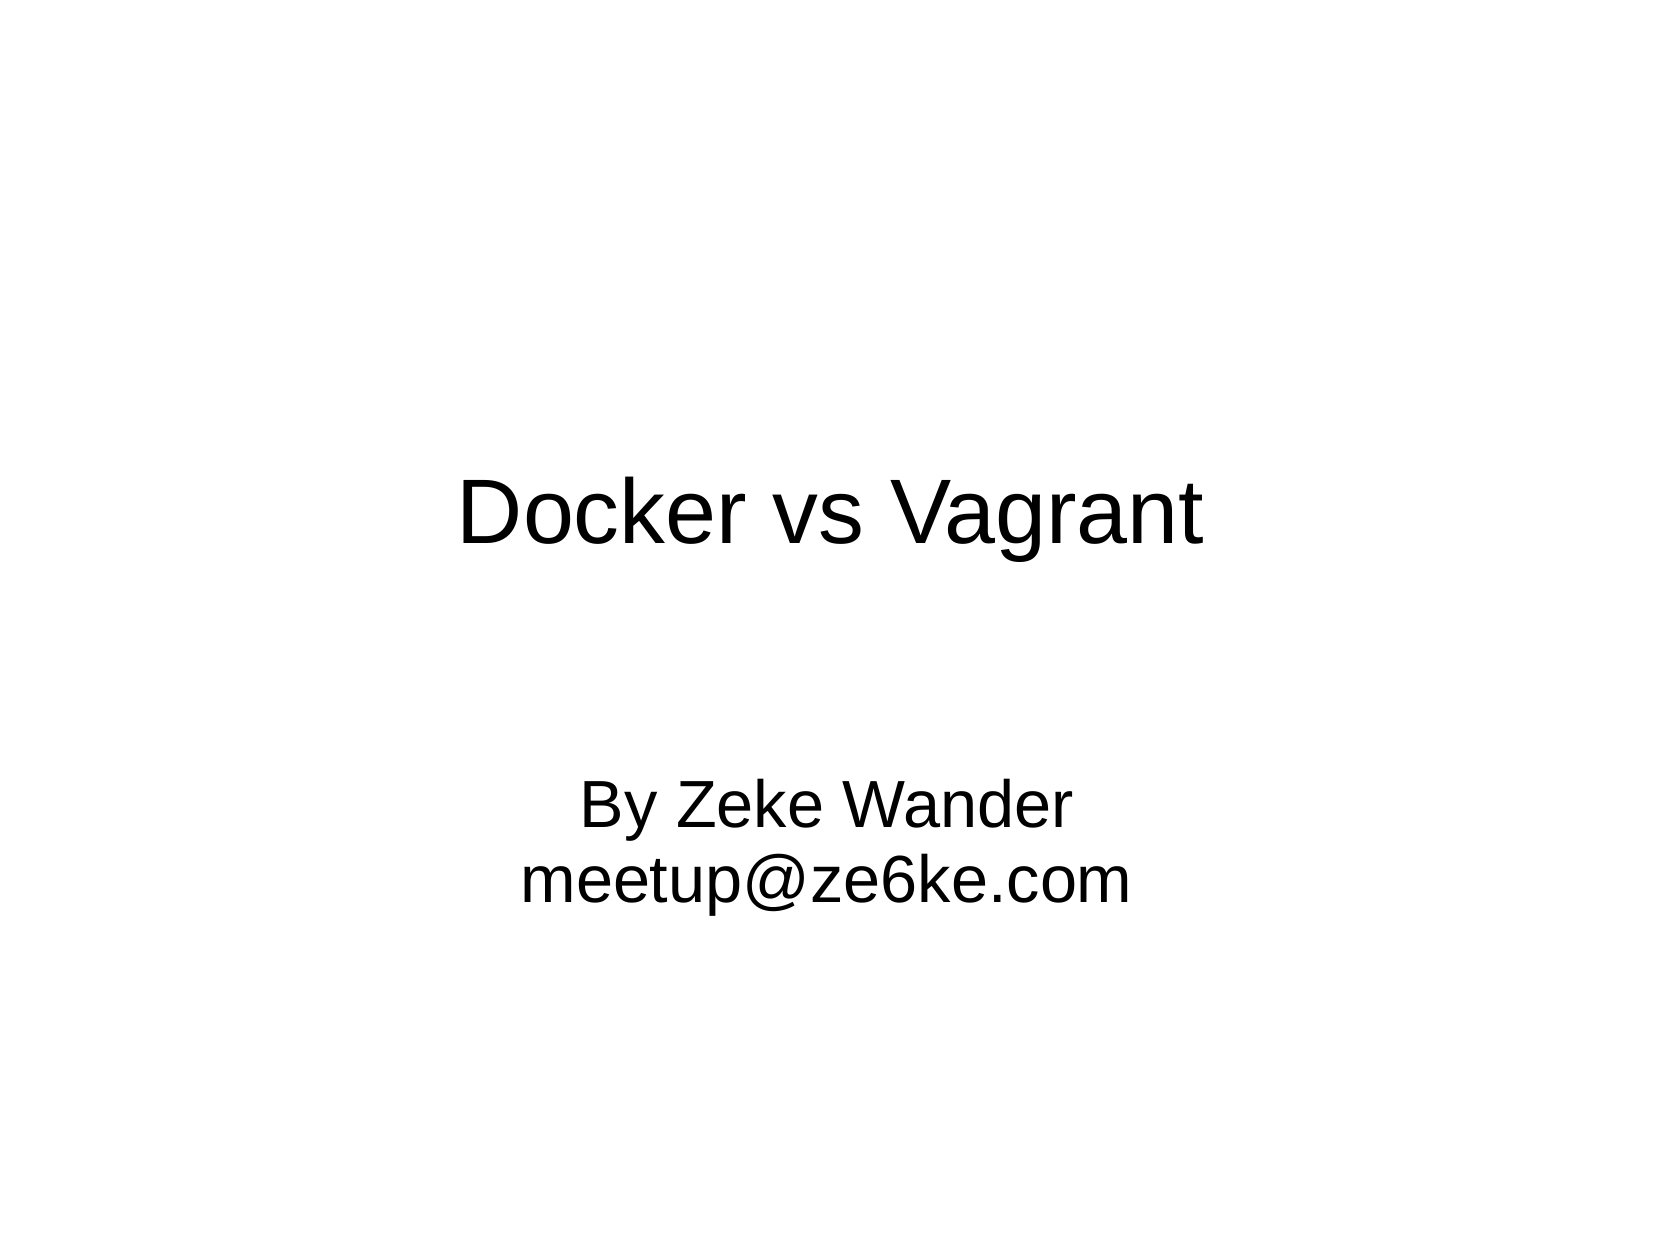

# Docker vs Vagrant
By Zeke Wander
meetup@ze6ke.com